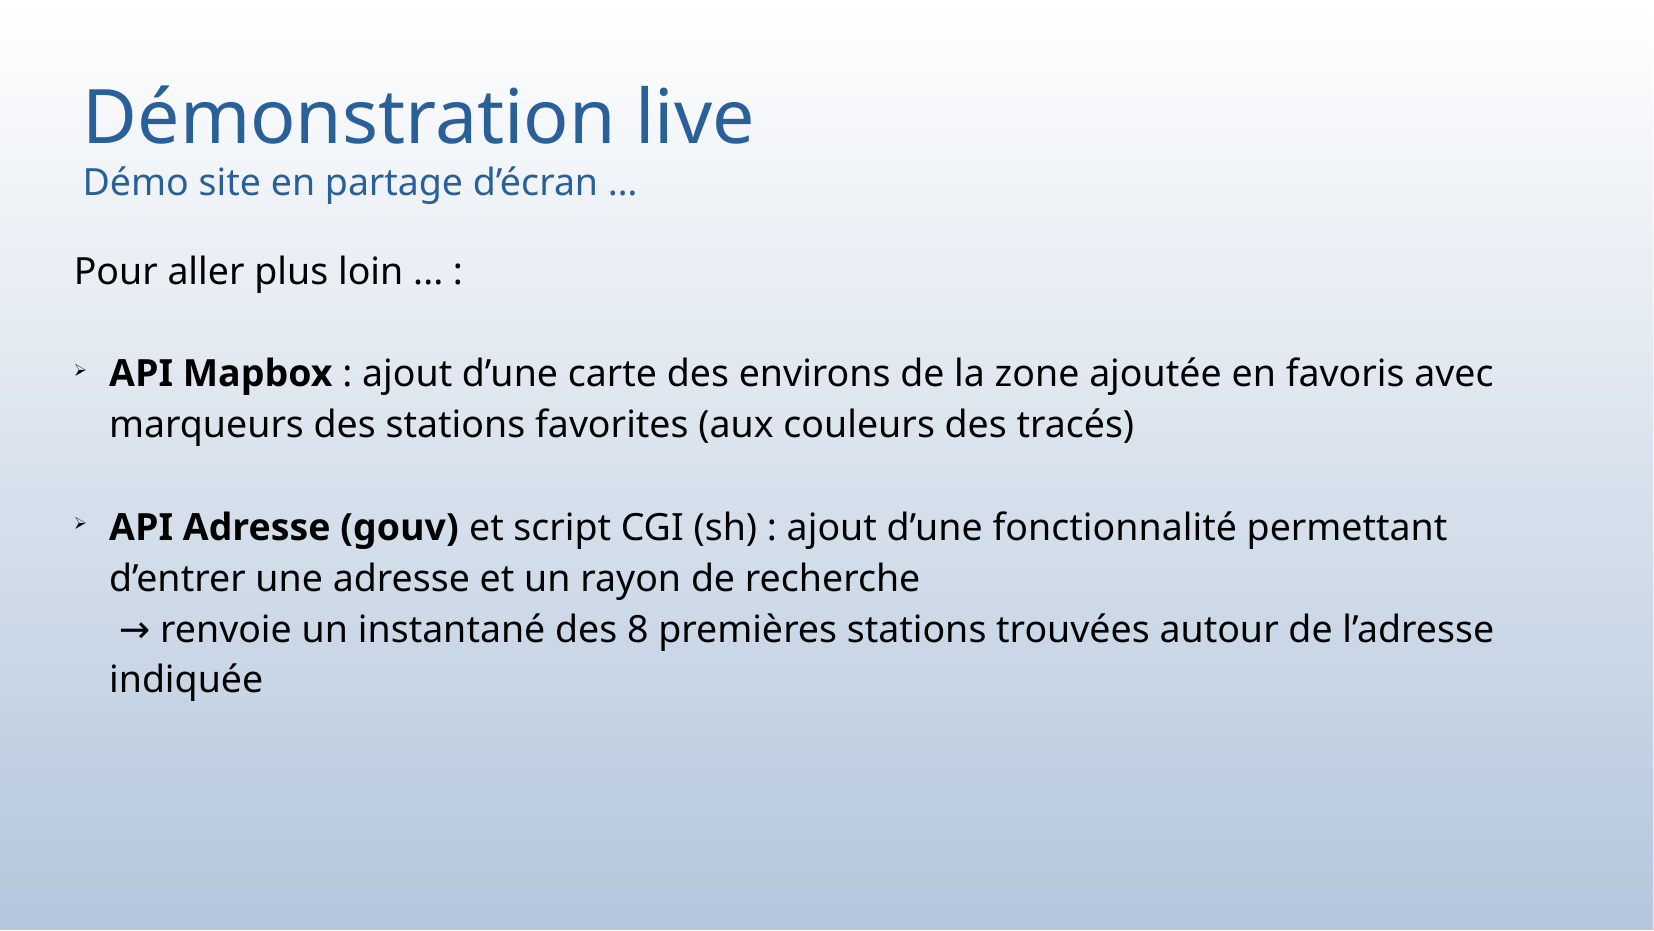

# Démonstration live
Pour aller plus loin ... :
API Mapbox : ajout d’une carte des environs de la zone ajoutée en favoris avec marqueurs des stations favorites (aux couleurs des tracés)
API Adresse (gouv) et script CGI (sh) : ajout d’une fonctionnalité permettant d’entrer une adresse et un rayon de recherche
 → renvoie un instantané des 8 premières stations trouvées autour de l’adresse indiquée
Démo site en partage d’écran …